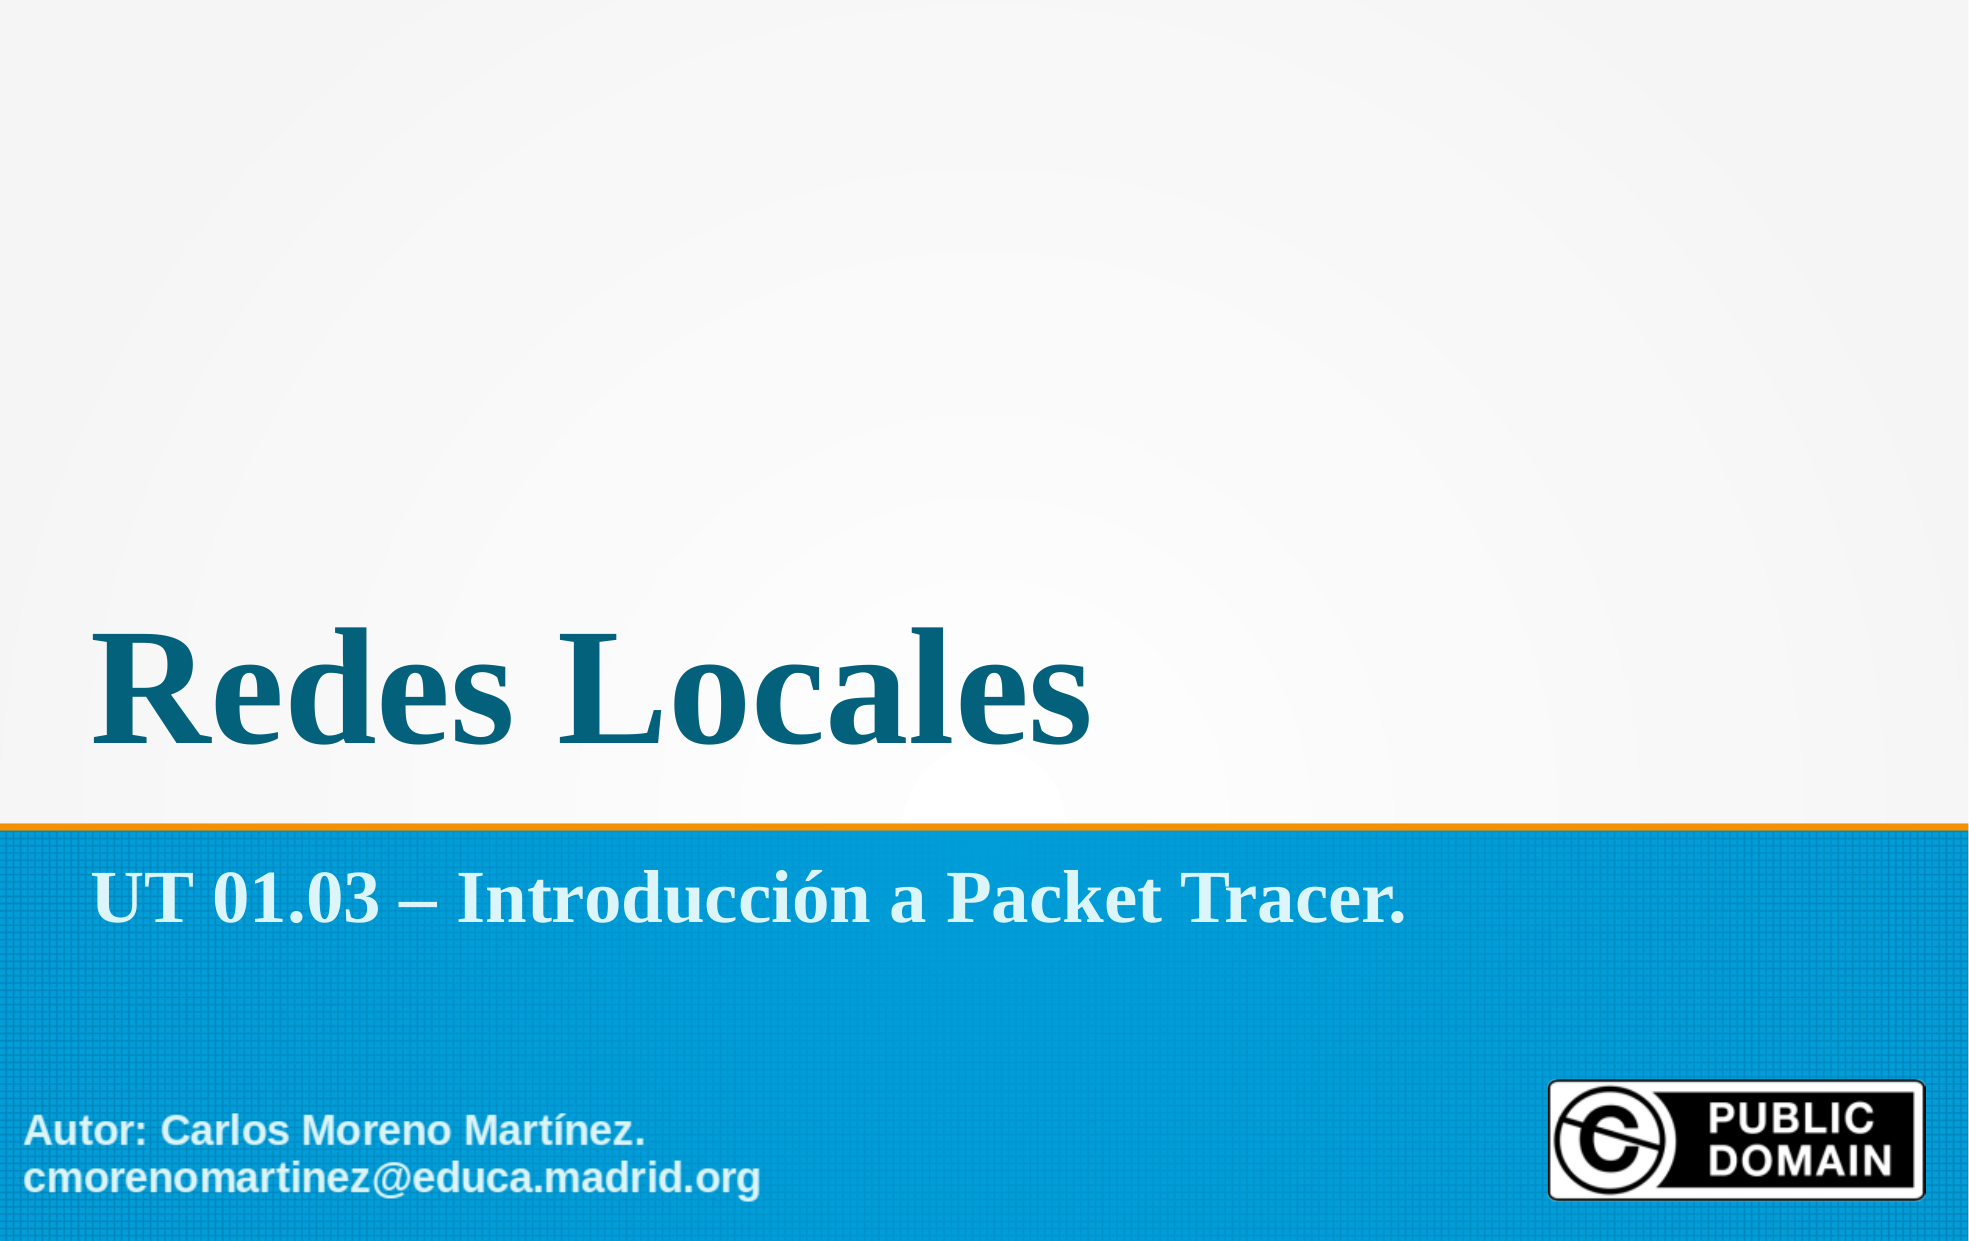

# Redes Locales
UT 01.03 – Introducción a Packet Tracer.